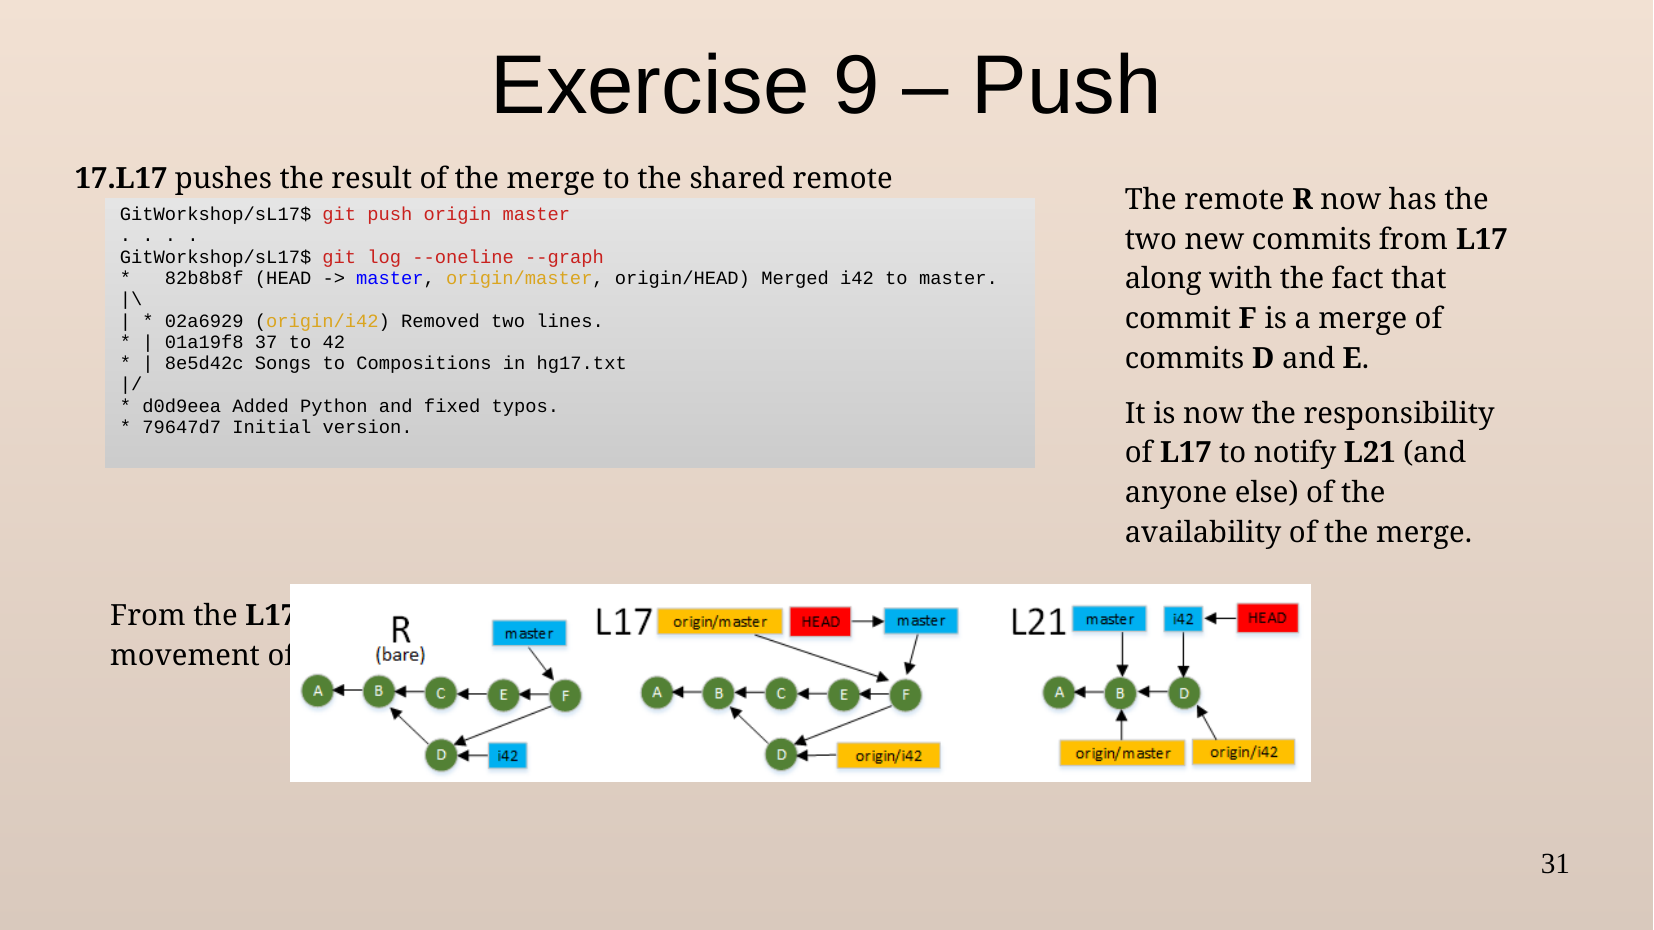

# Exercise 9 – Push
L17 pushes the result of the merge to the shared remote R.
From the L17 log, the git push is reflected only in the movement of the tracking branch pointer.
The remote R now has the two new commits from L17 along with the fact that commit F is a merge of commits D and E.
It is now the responsibility of L17 to notify L21 (and anyone else) of the availability of the merge.
GitWorkshop/sL17$ git push origin master
. . . .
GitWorkshop/sL17$ git log --oneline --graph
* 82b8b8f (HEAD -> master, origin/master, origin/HEAD) Merged i42 to master.
|\
| * 02a6929 (origin/i42) Removed two lines.
* | 01a19f8 37 to 42
* | 8e5d42c Songs to Compositions in hg17.txt
|/
* d0d9eea Added Python and fixed typos.
* 79647d7 Initial version.
31